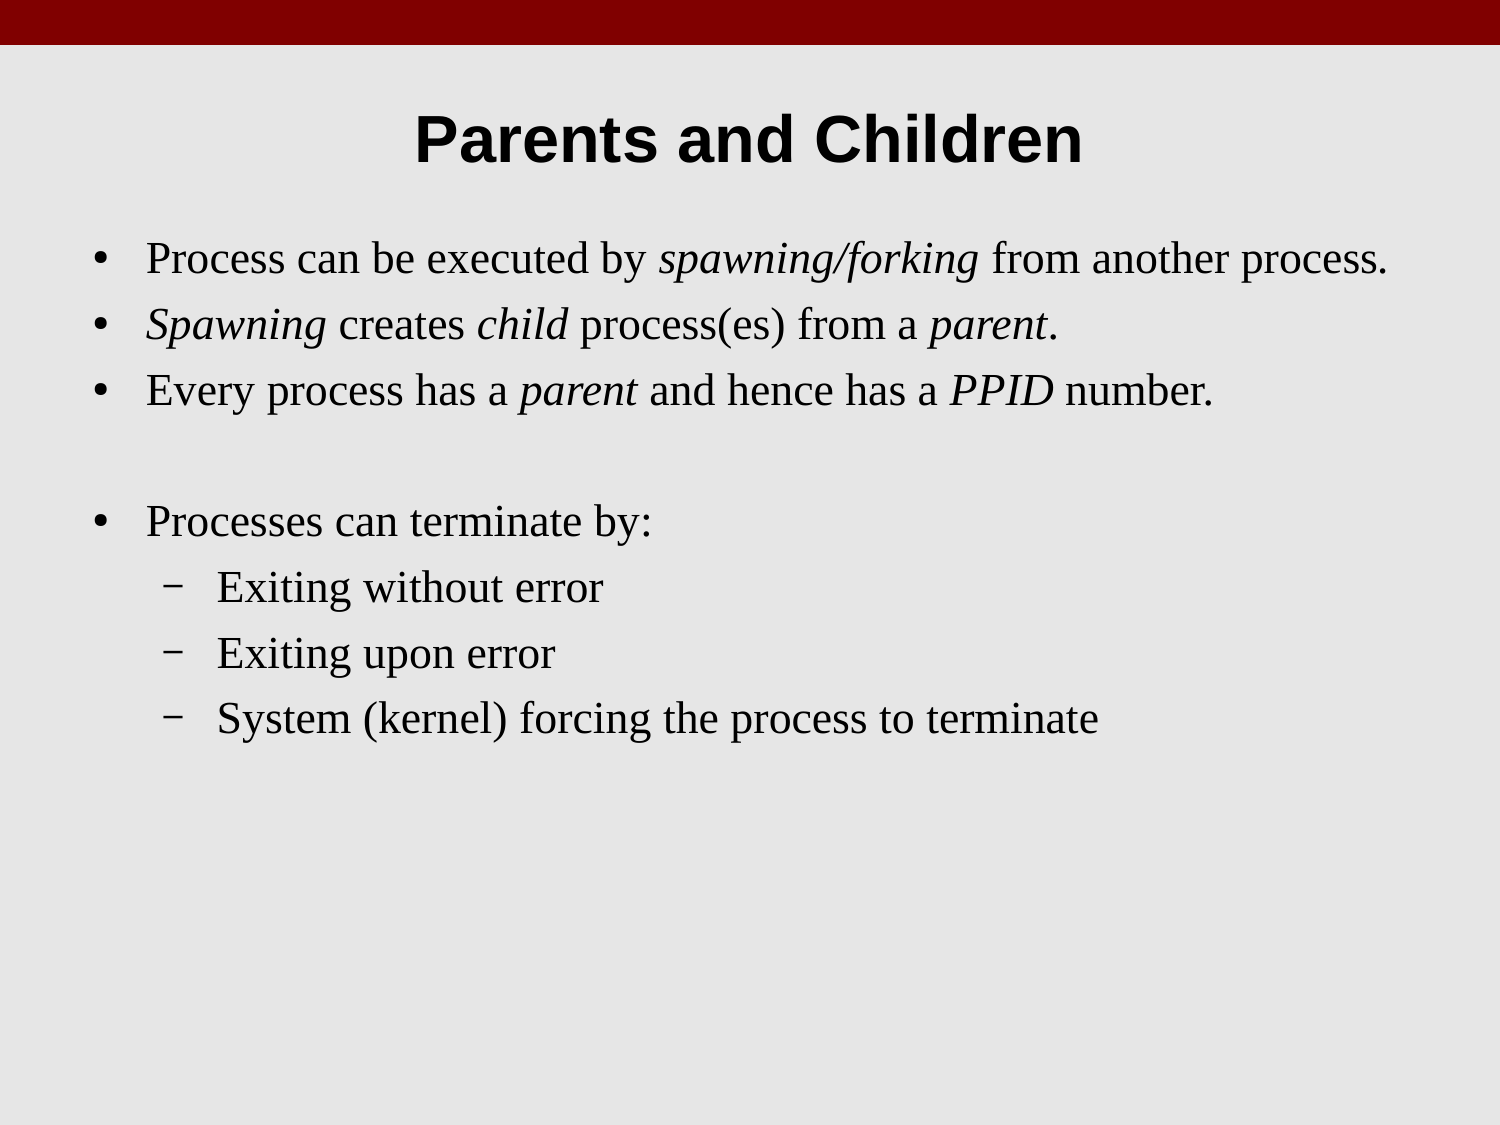

# Parents and Children
Process can be executed by spawning/forking from another process.
Spawning creates child process(es) from a parent.
Every process has a parent and hence has a PPID number.
Processes can terminate by:
Exiting without error
Exiting upon error
System (kernel) forcing the process to terminate